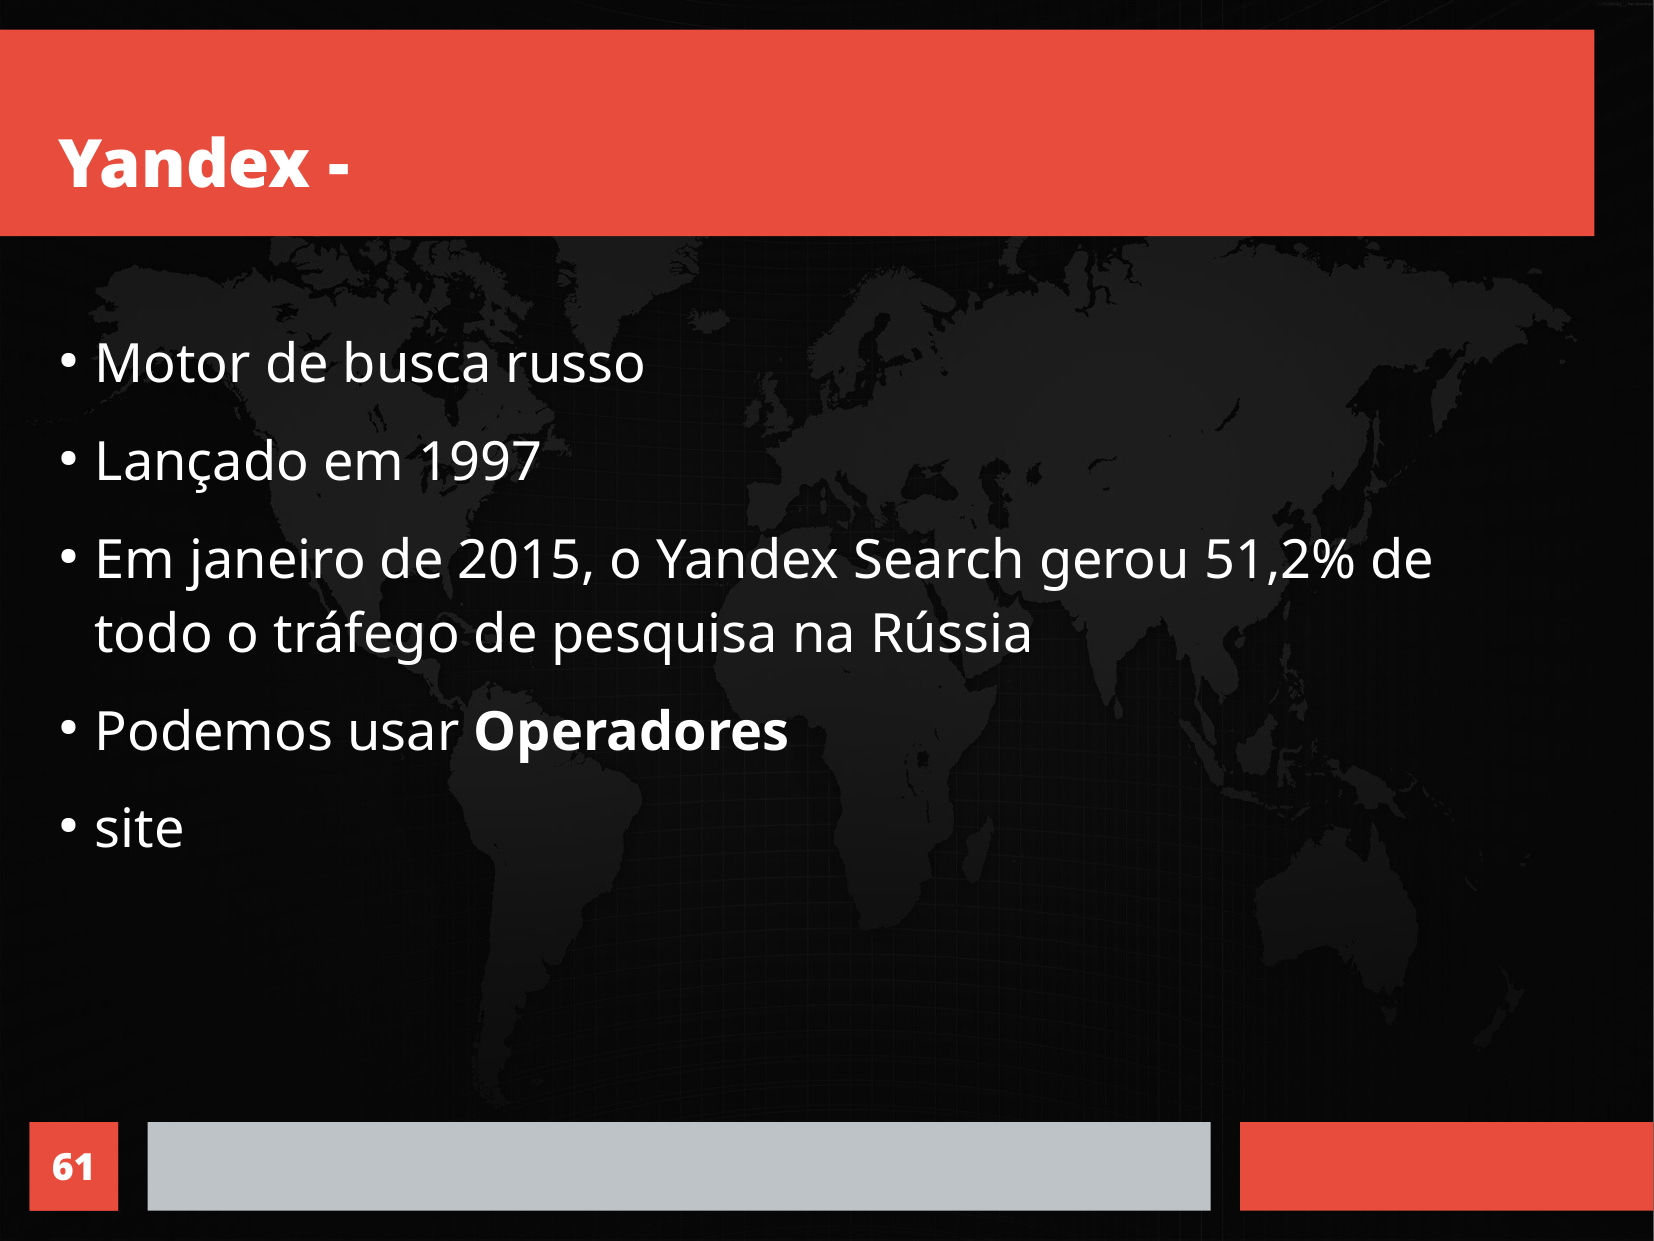

# Yandex -
Motor de busca russo
Lançado em 1997
Em janeiro de 2015, o Yandex Search gerou 51,2% de todo o tráfego de pesquisa na Rússia
Podemos usar Operadores
site
61